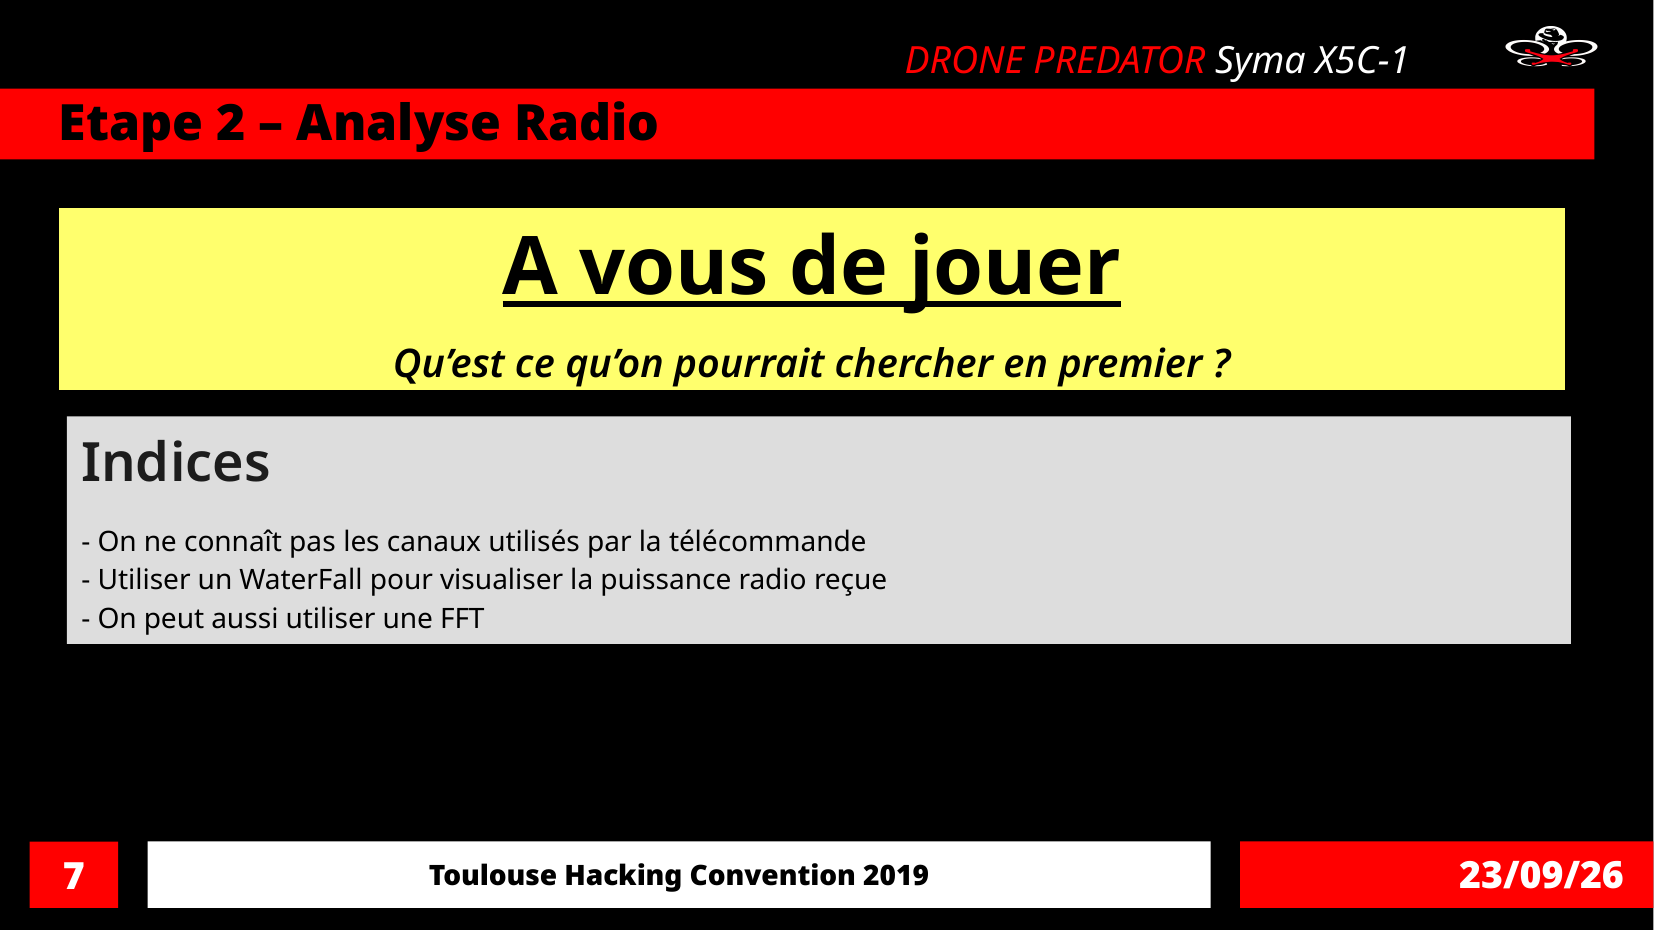

# Etape 2 – Analyse Radio
A vous de jouer
Qu’est ce qu’on pourrait chercher en premier ?
Indices
- On ne connaît pas les canaux utilisés par la télécommande
- Utiliser un WaterFall pour visualiser la puissance radio reçue
- On peut aussi utiliser une FFT
7